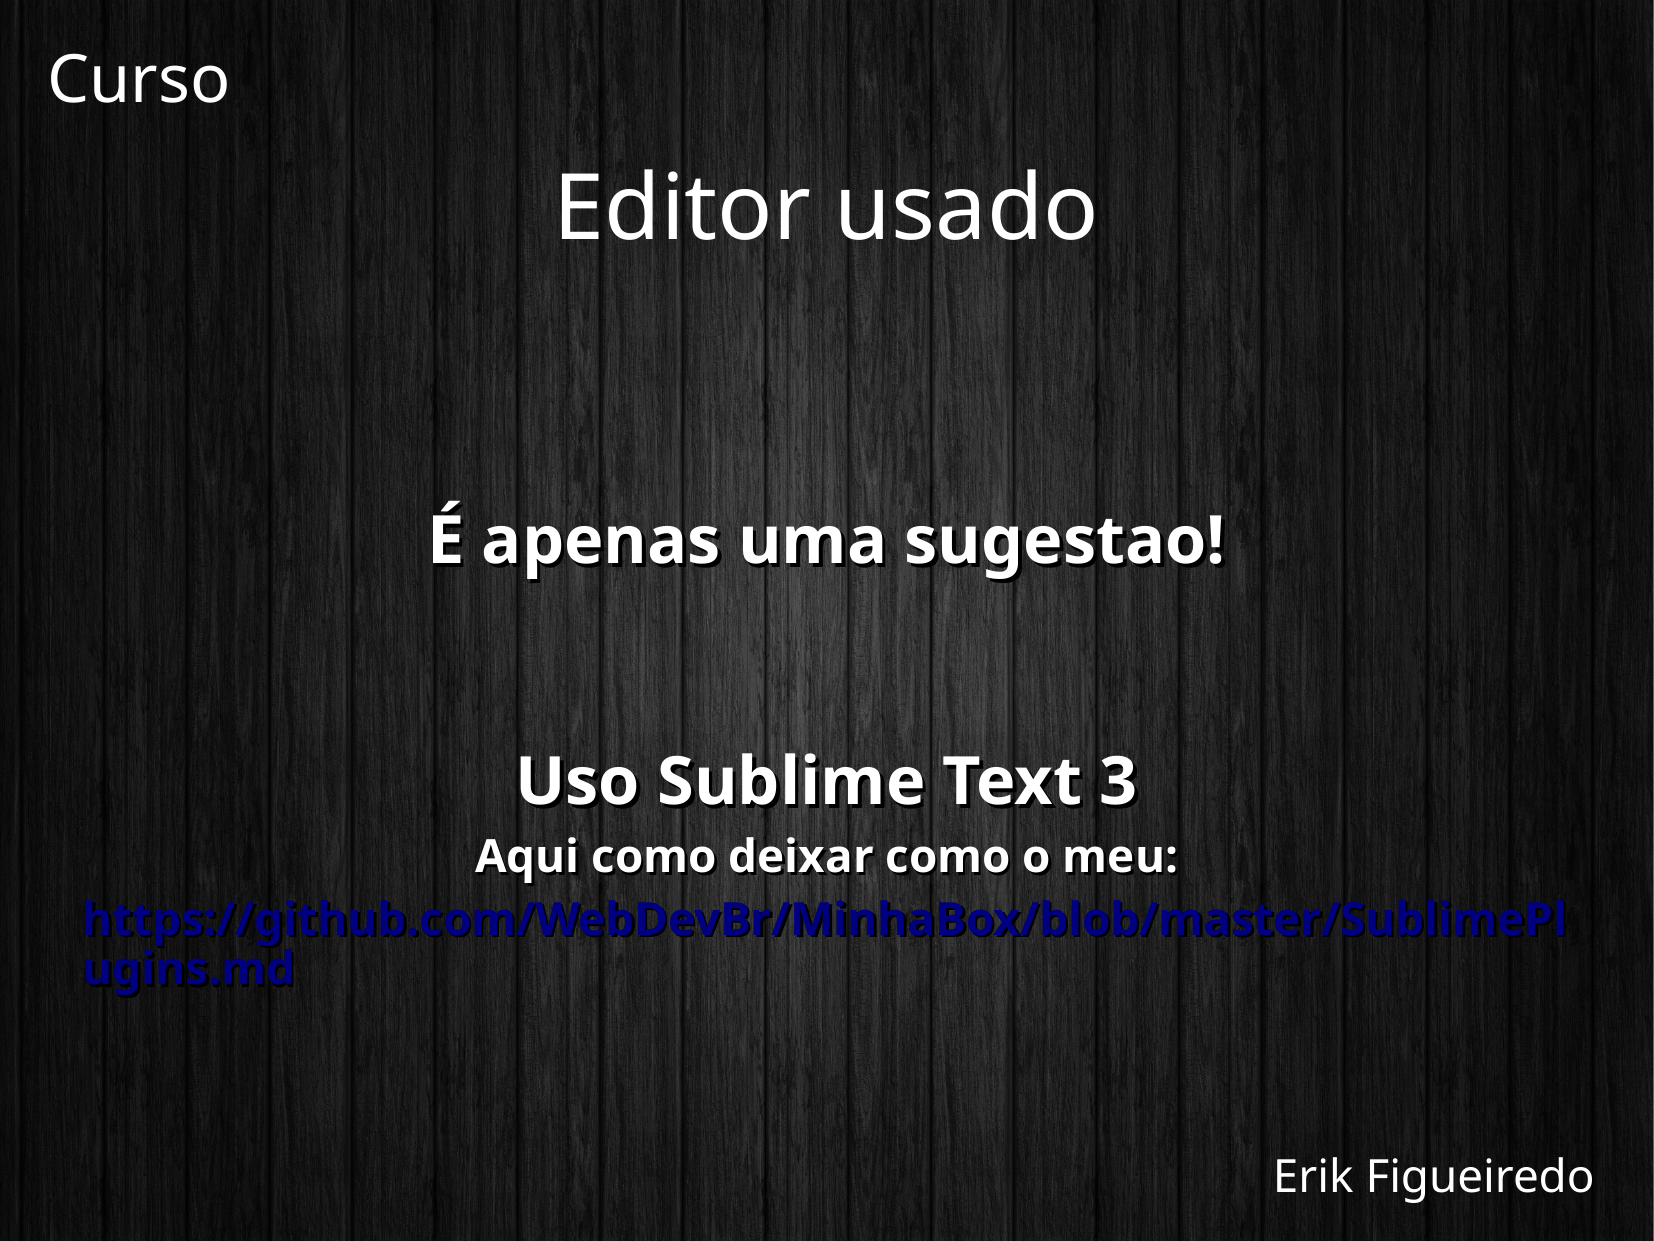

Curso
# Editor usado
É apenas uma sugestao!
Uso Sublime Text 3
Aqui como deixar como o meu:
https://github.com/WebDevBr/MinhaBox/blob/master/SublimePlugins.md
Erik Figueiredo